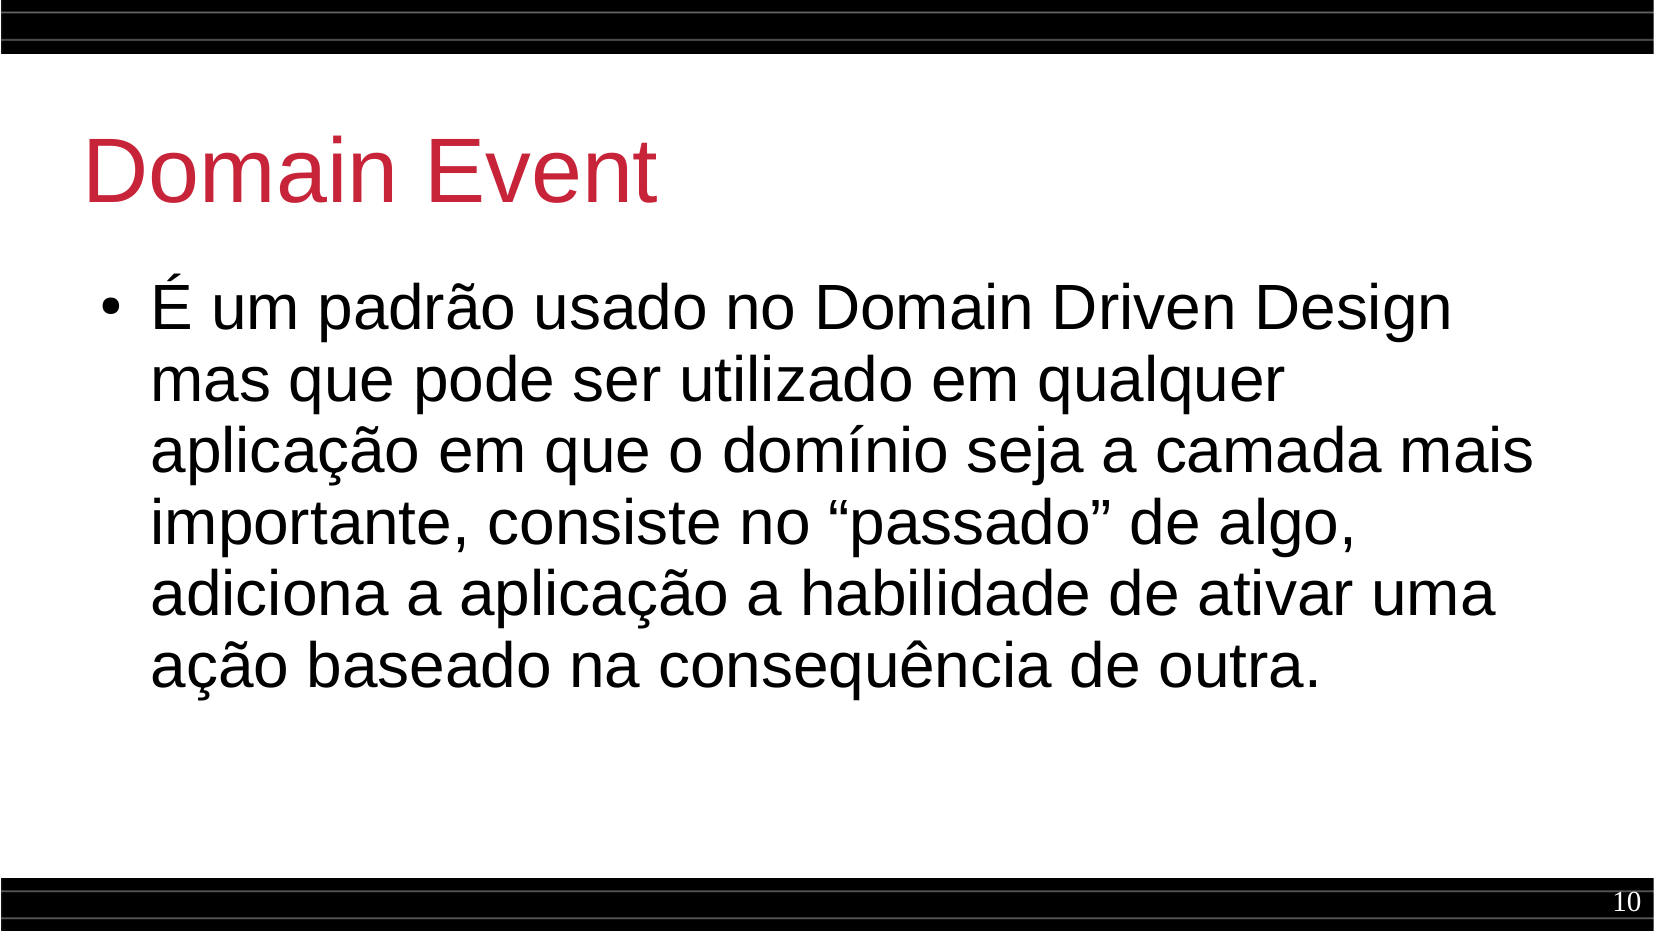

# Domain Event
É um padrão usado no Domain Driven Design mas que pode ser utilizado em qualquer aplicação em que o domínio seja a camada mais importante, consiste no “passado” de algo, adiciona a aplicação a habilidade de ativar uma ação baseado na consequência de outra.